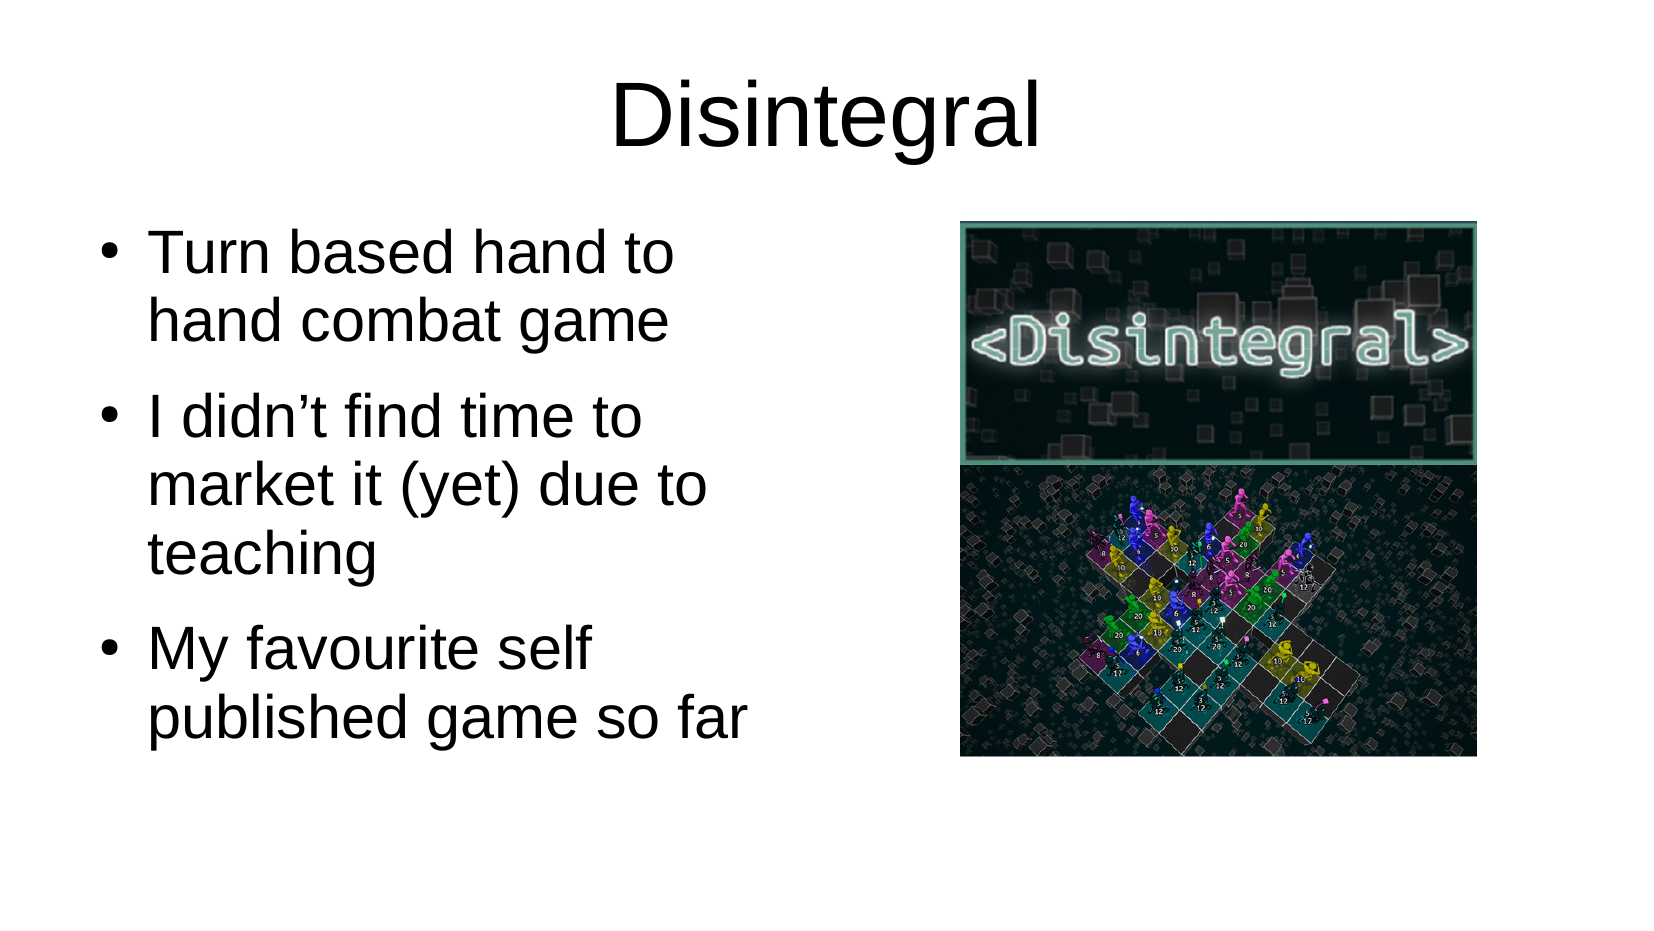

# Disintegral
Turn based hand to hand combat game
I didn’t find time to market it (yet) due to teaching
My favourite self published game so far